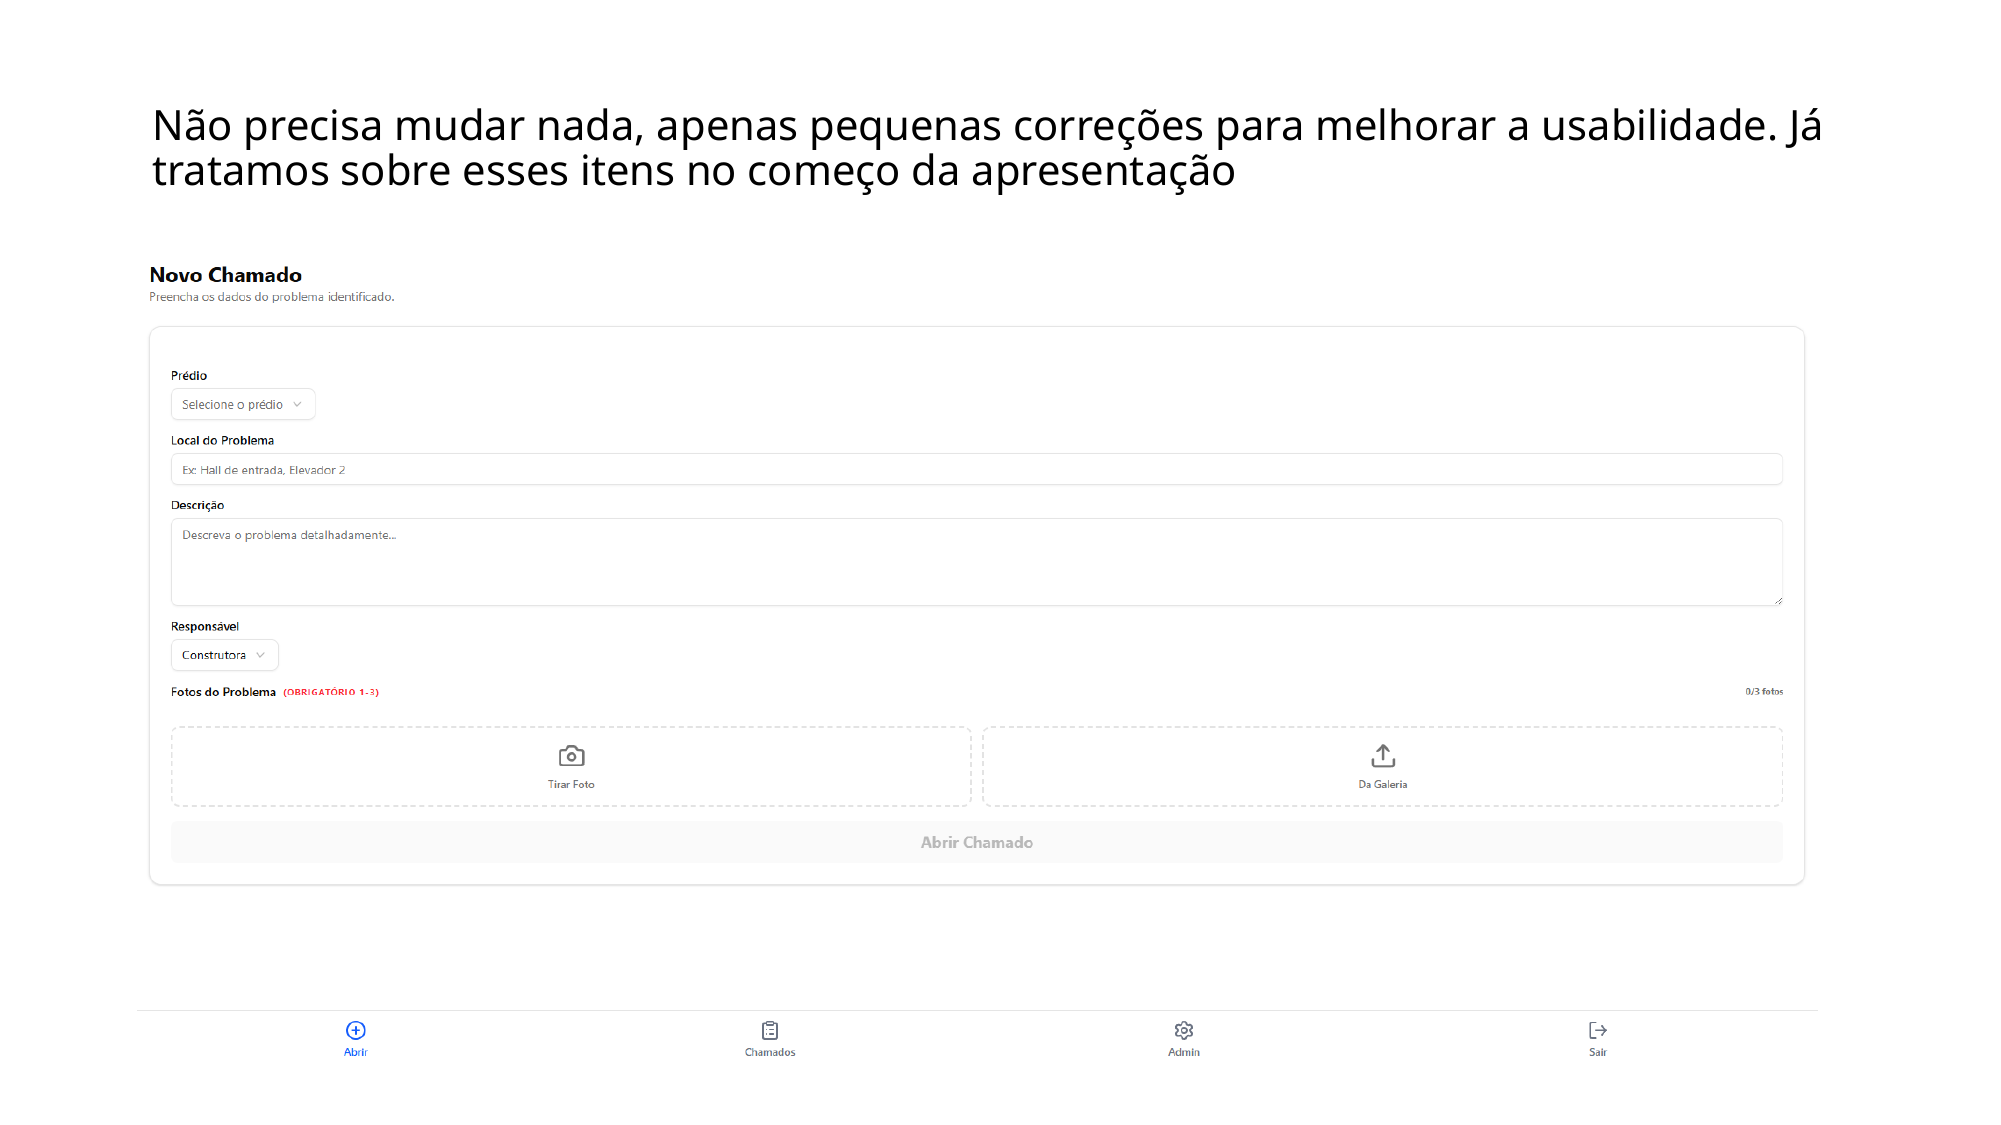

# Não precisa mudar nada, apenas pequenas correções para melhorar a usabilidade. Já tratamos sobre esses itens no começo da apresentação